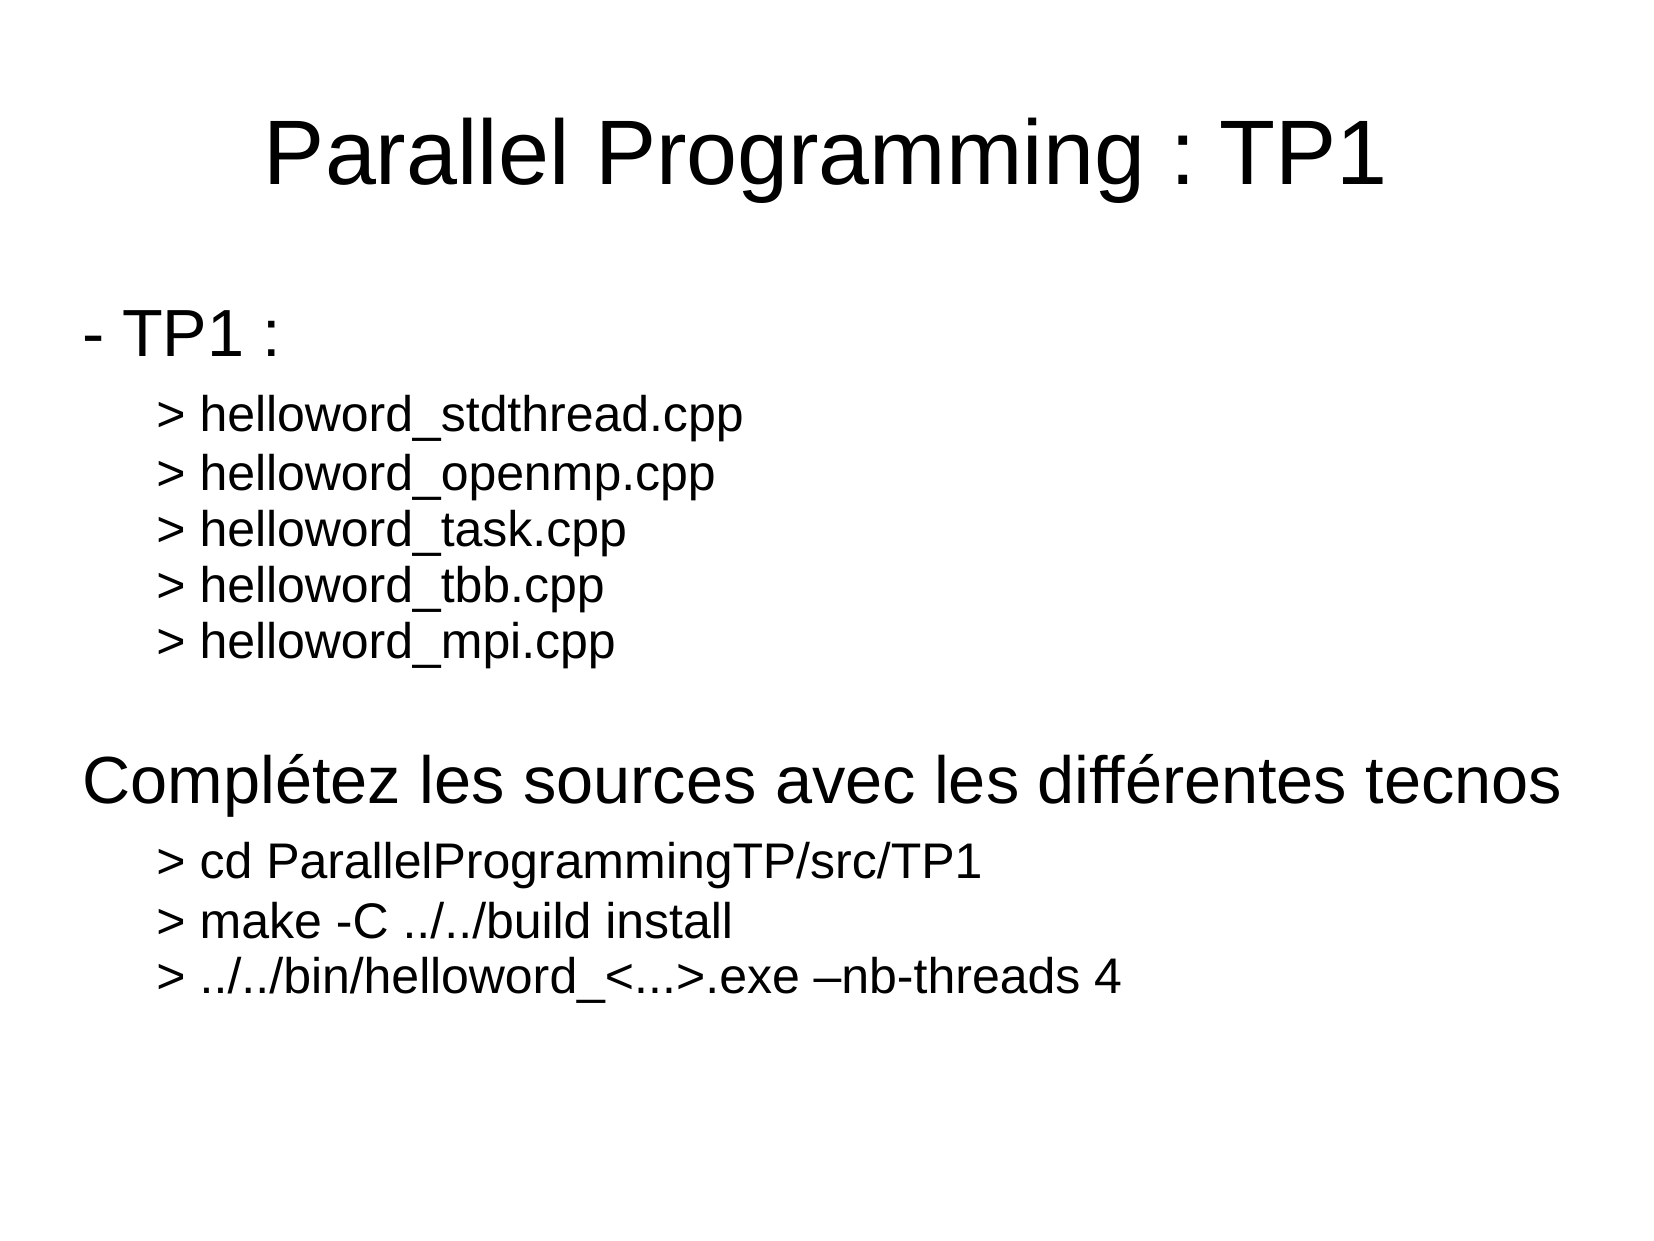

# Parallel Programming : TP1
- TP1 :
	> helloword_stdthread.cpp
	> helloword_openmp.cpp
	> helloword_task.cpp
	> helloword_tbb.cpp
	> helloword_mpi.cpp
Complétez les sources avec les différentes tecnos
	> cd ParallelProgrammingTP/src/TP1
	> make -C ../../build install
	> ../../bin/helloword_<...>.exe –nb-threads 4